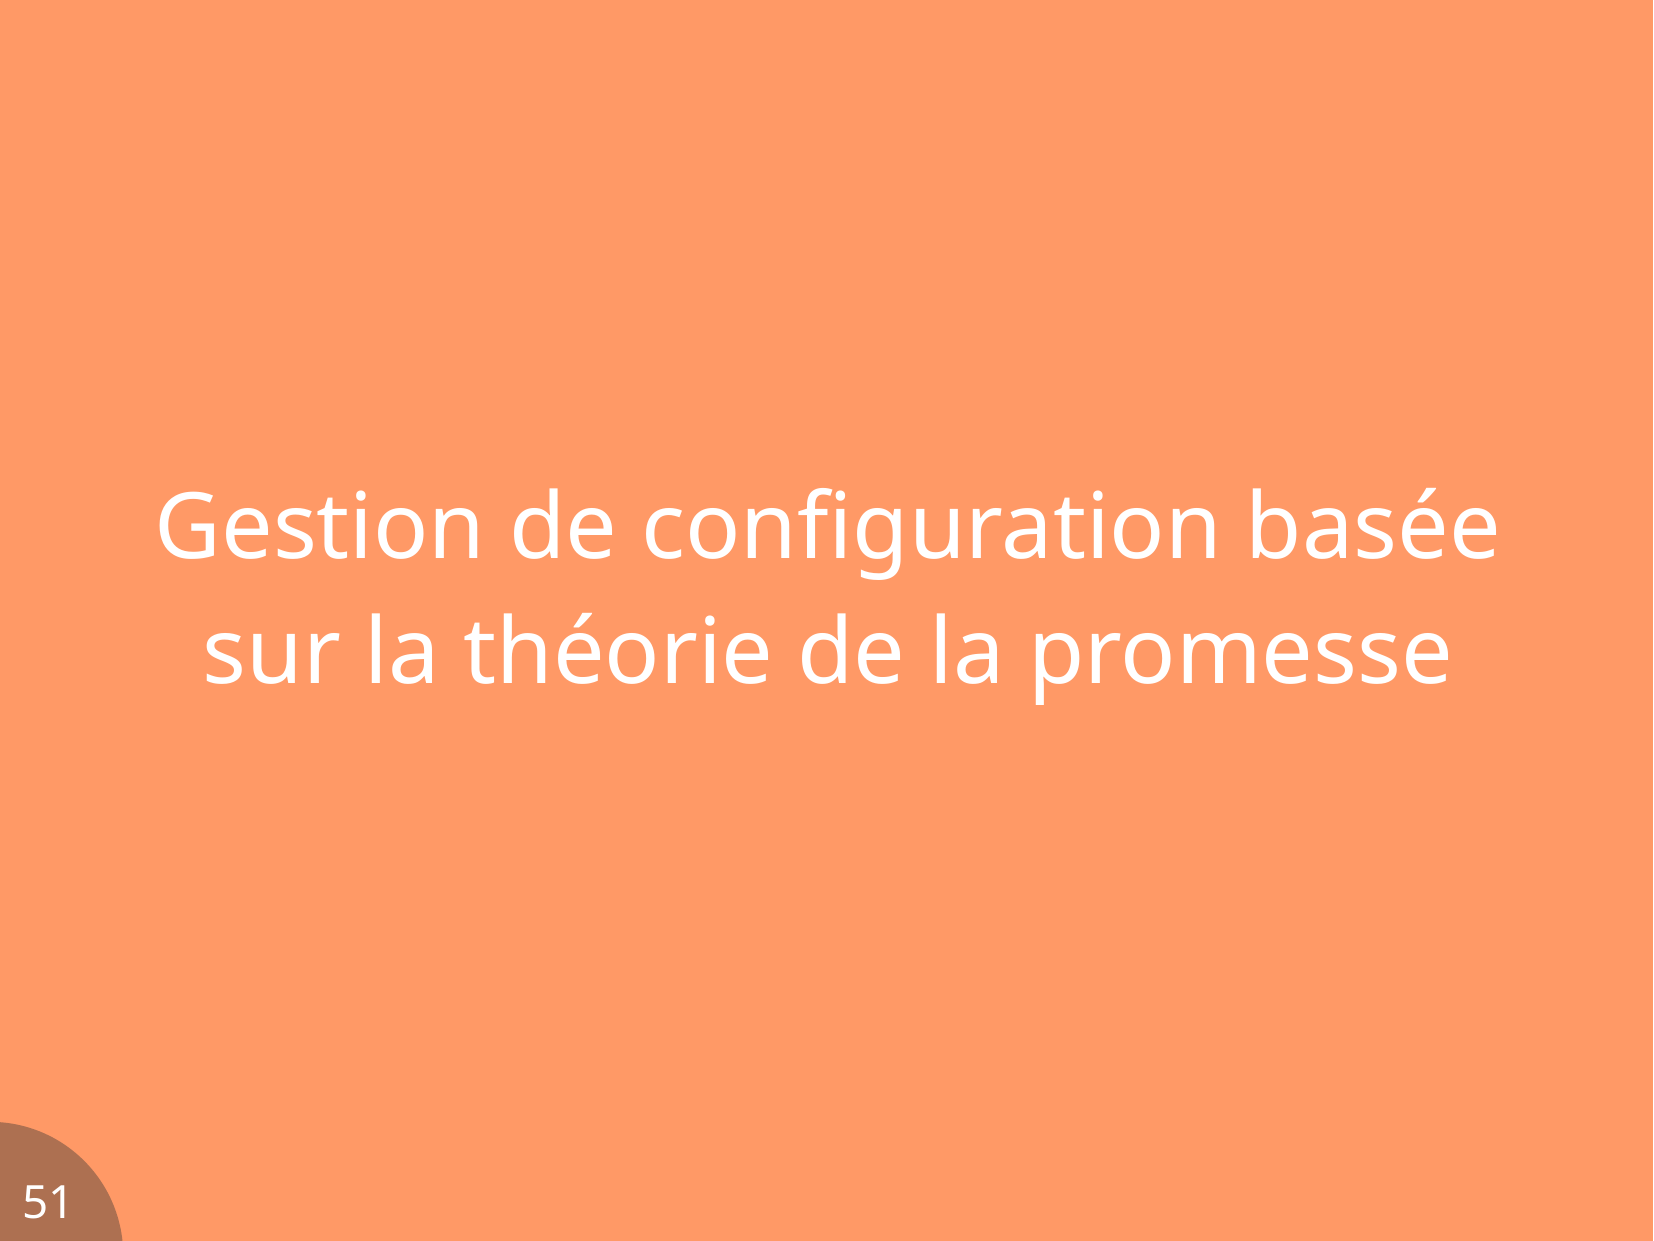

# Gestion de configuration basée sur la théorie de la promesse
51